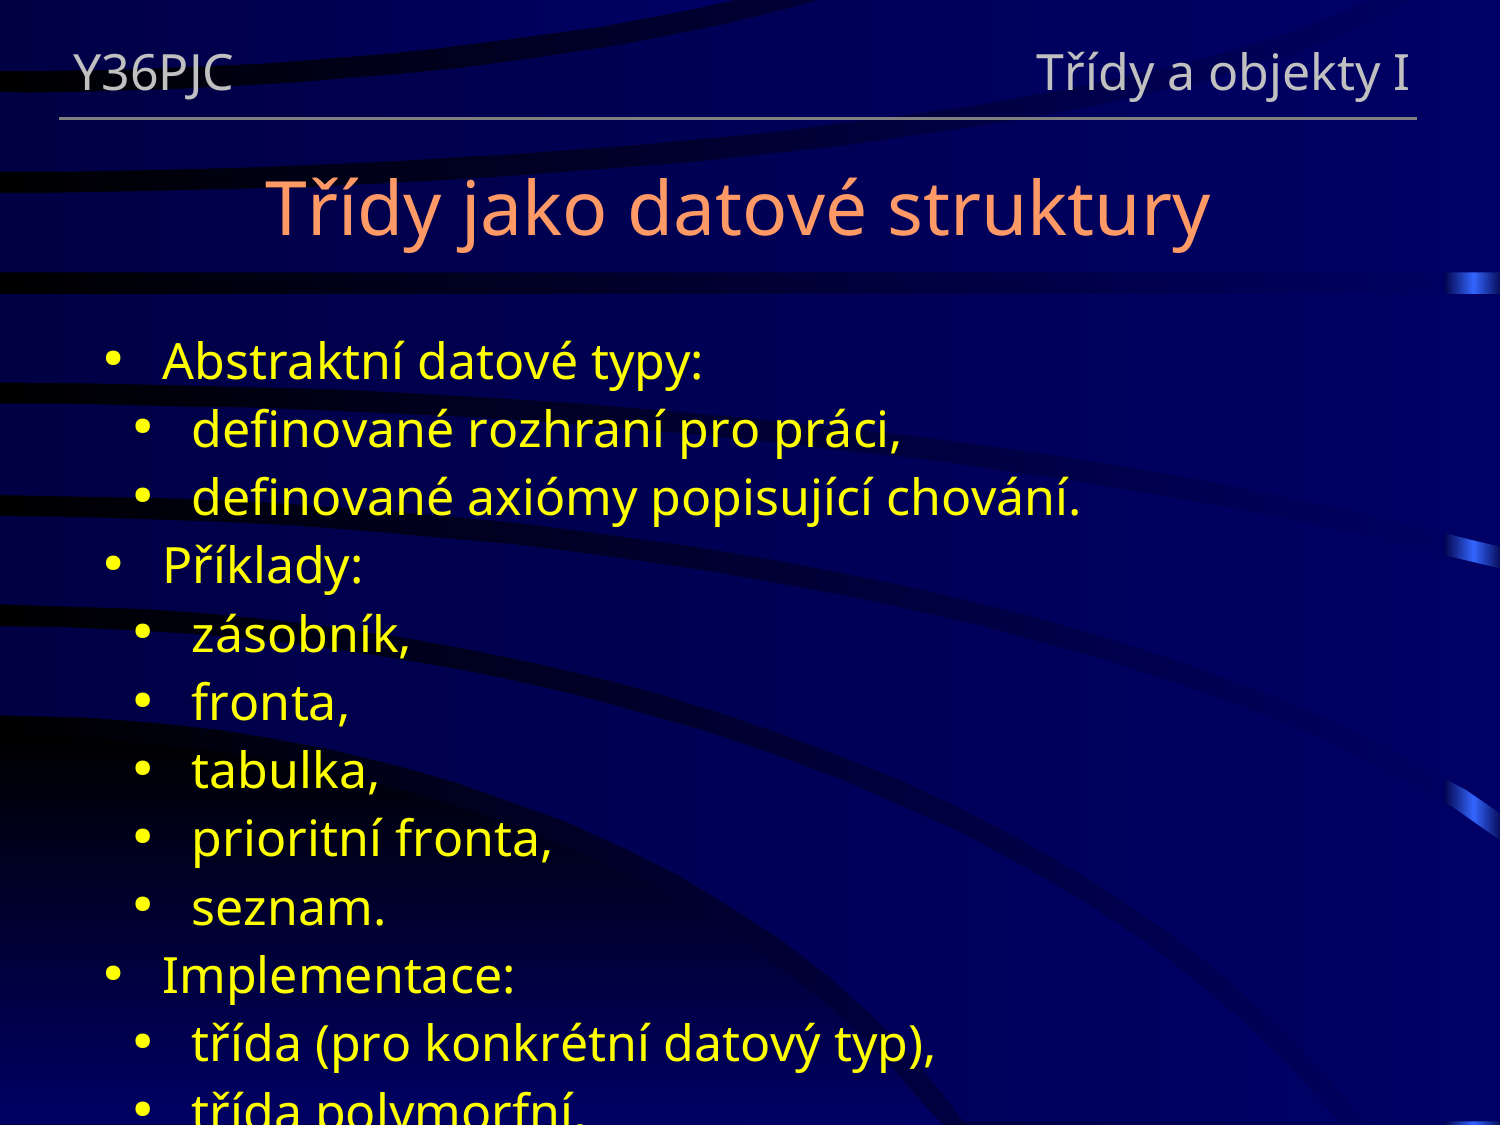

Y36PJC
Třídy a objekty I
Třídy jako datové struktury
Abstraktní datové typy:
definované rozhraní pro práci,
definované axiómy popisující chování.
Příklady:
zásobník,
fronta,
tabulka,
prioritní fronta,
seznam.
Implementace:
třída (pro konkrétní datový typ),
třída polymorfní,
třída generická.